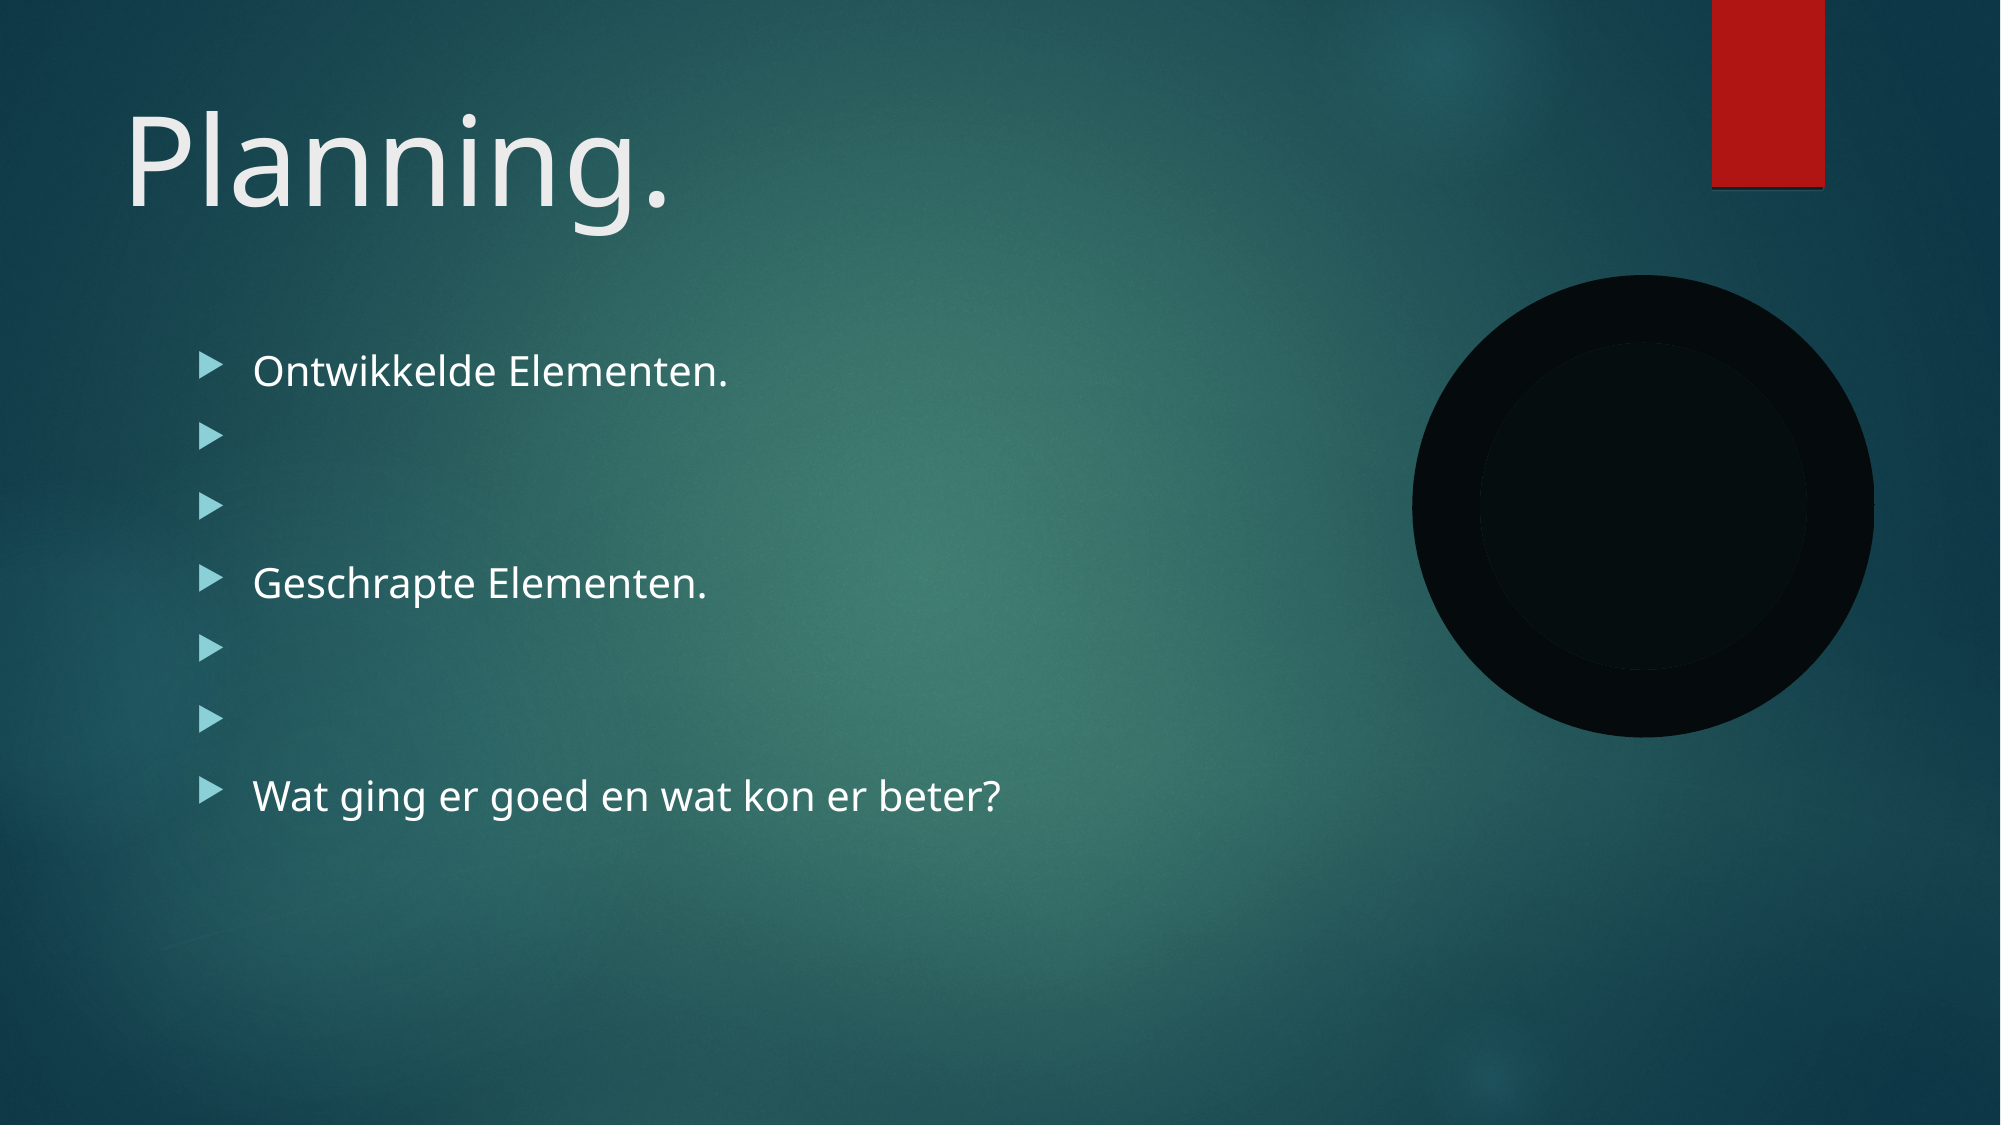

# Planning.
Ontwikkelde Elementen.
Geschrapte Elementen.
Wat ging er goed en wat kon er beter?